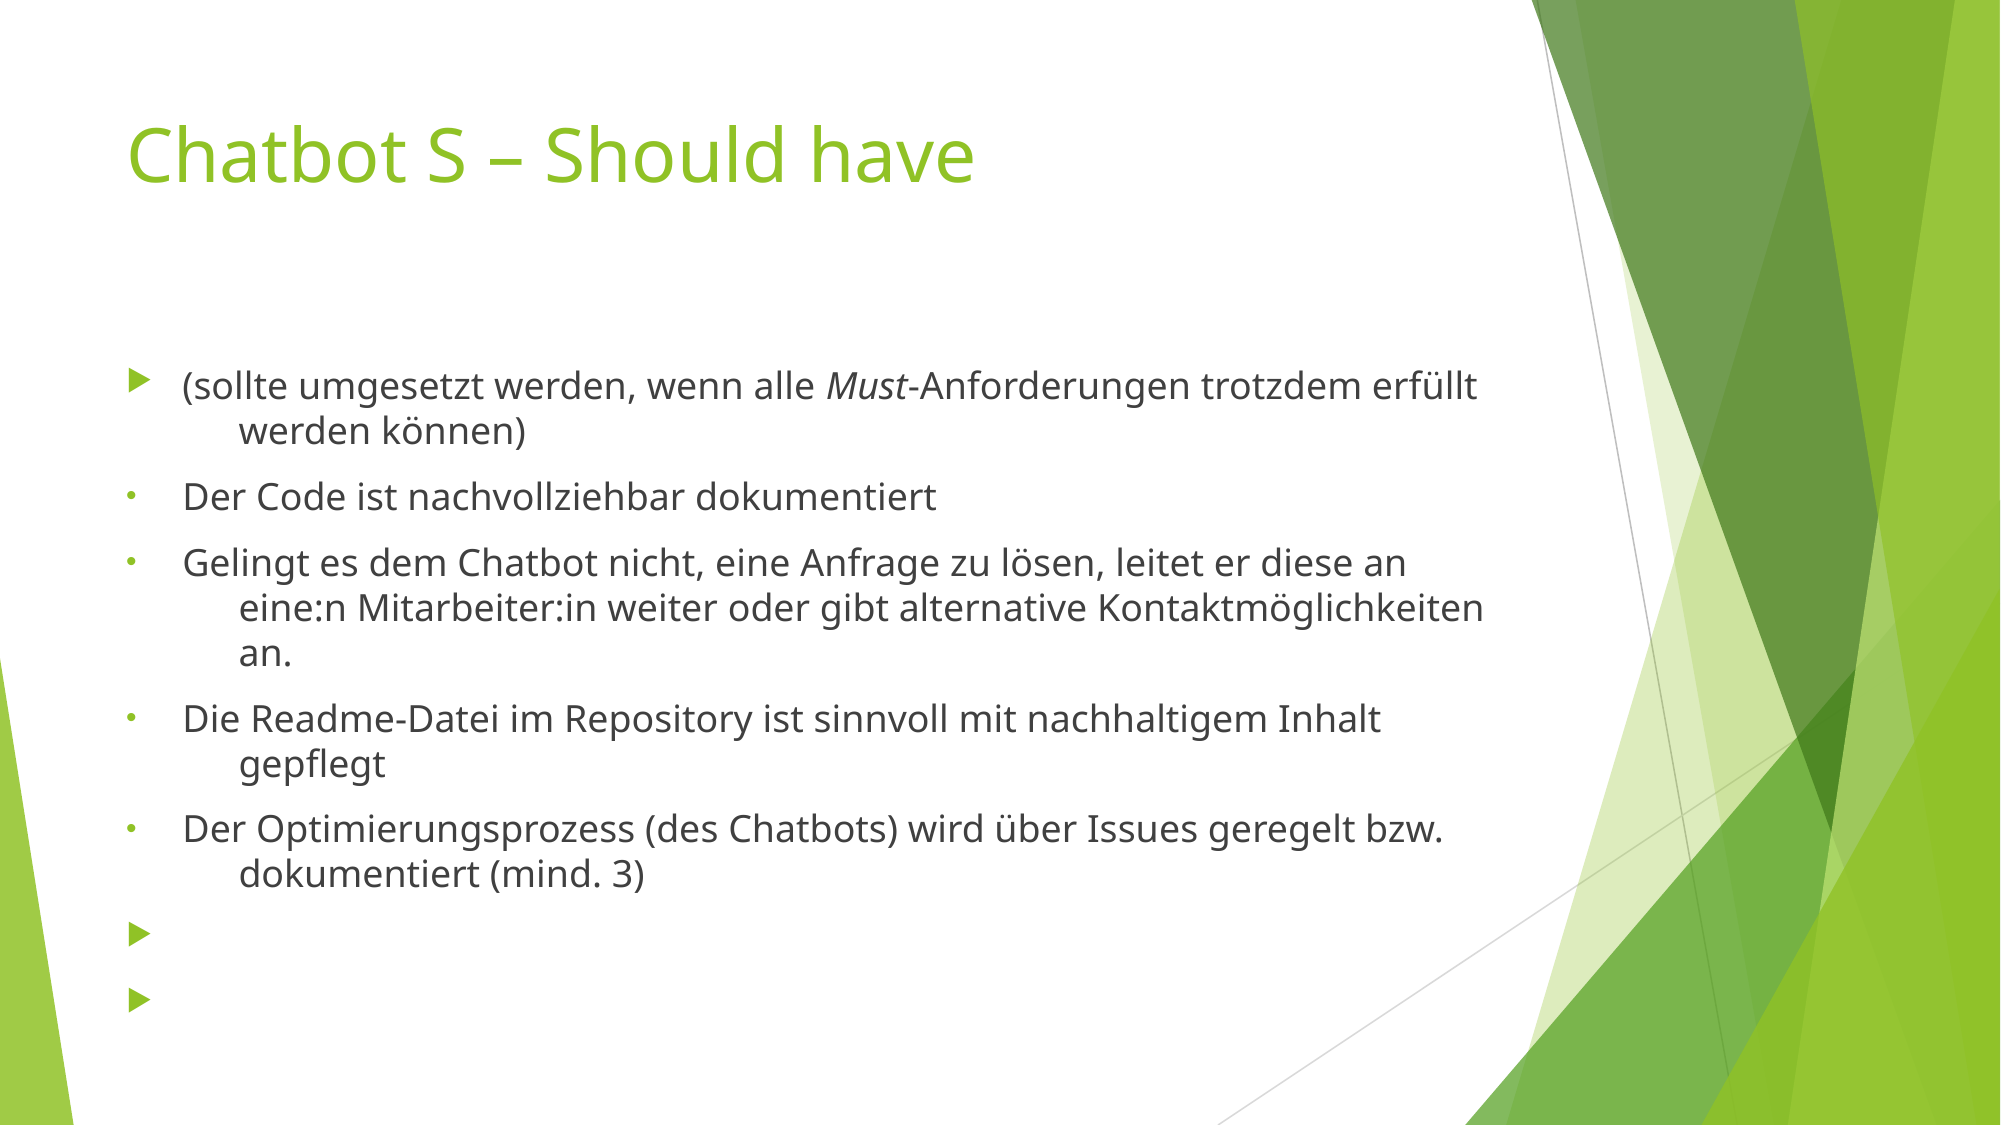

# Chatbot S – Should have
(sollte umgesetzt werden, wenn alle Must-Anforderungen trotzdem erfüllt werden können)
Der Code ist nachvollziehbar dokumentiert
Gelingt es dem Chatbot nicht, eine Anfrage zu lösen, leitet er diese an eine:n Mitarbeiter:in weiter oder gibt alternative Kontaktmöglichkeiten an.
Die Readme-Datei im Repository ist sinnvoll mit nachhaltigem Inhalt gepflegt
Der Optimierungsprozess (des Chatbots) wird über Issues geregelt bzw. dokumentiert (mind. 3)